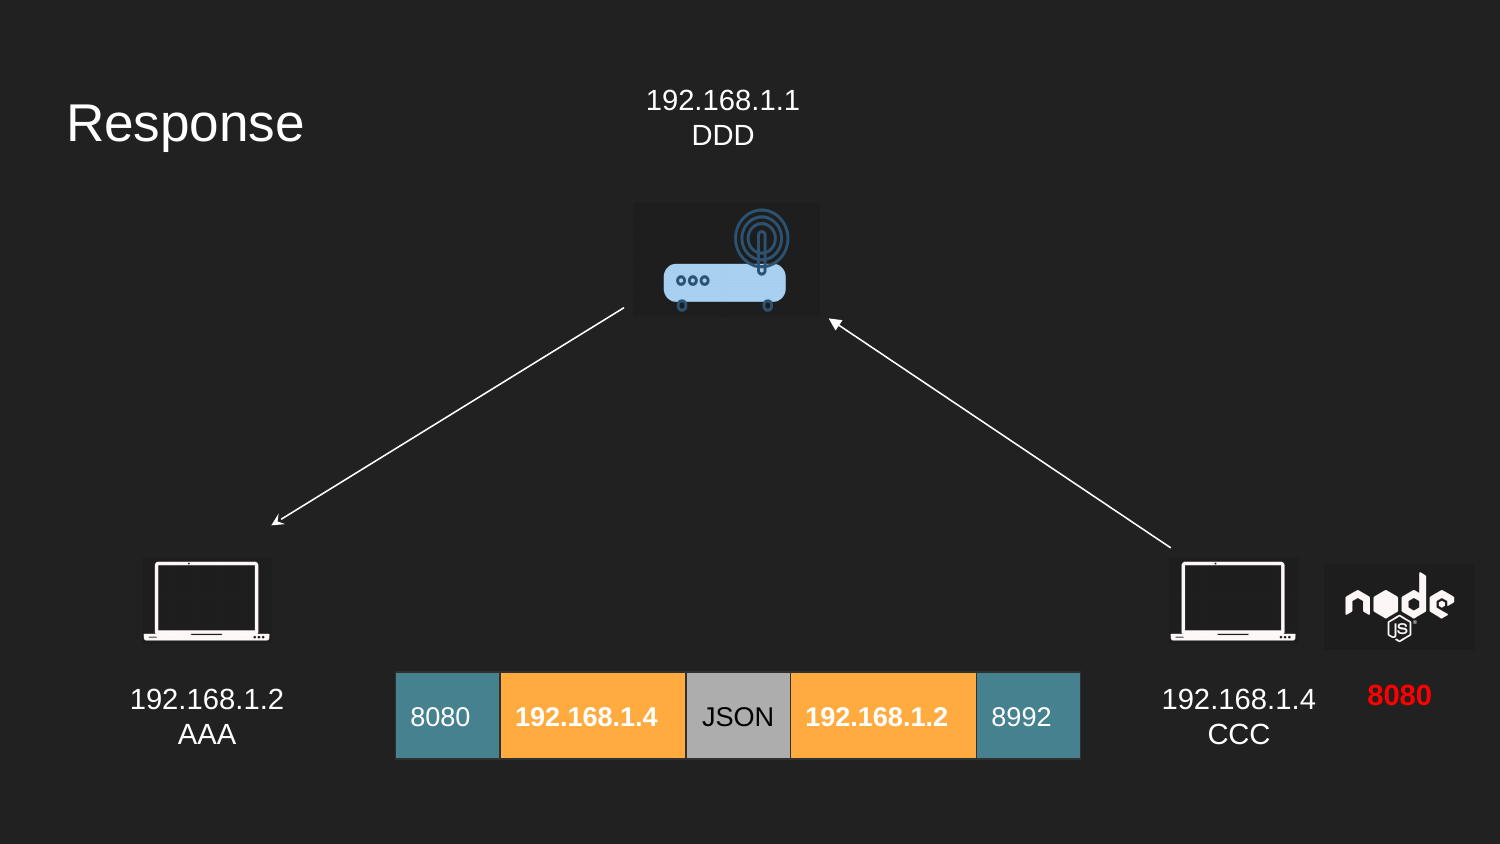

192.168.1.1
DDD
# Response
8080
192.168.1.2
AAA
192.168.1.4
CCC
8080
192.168.1.4
JSON
192.168.1.2
8992